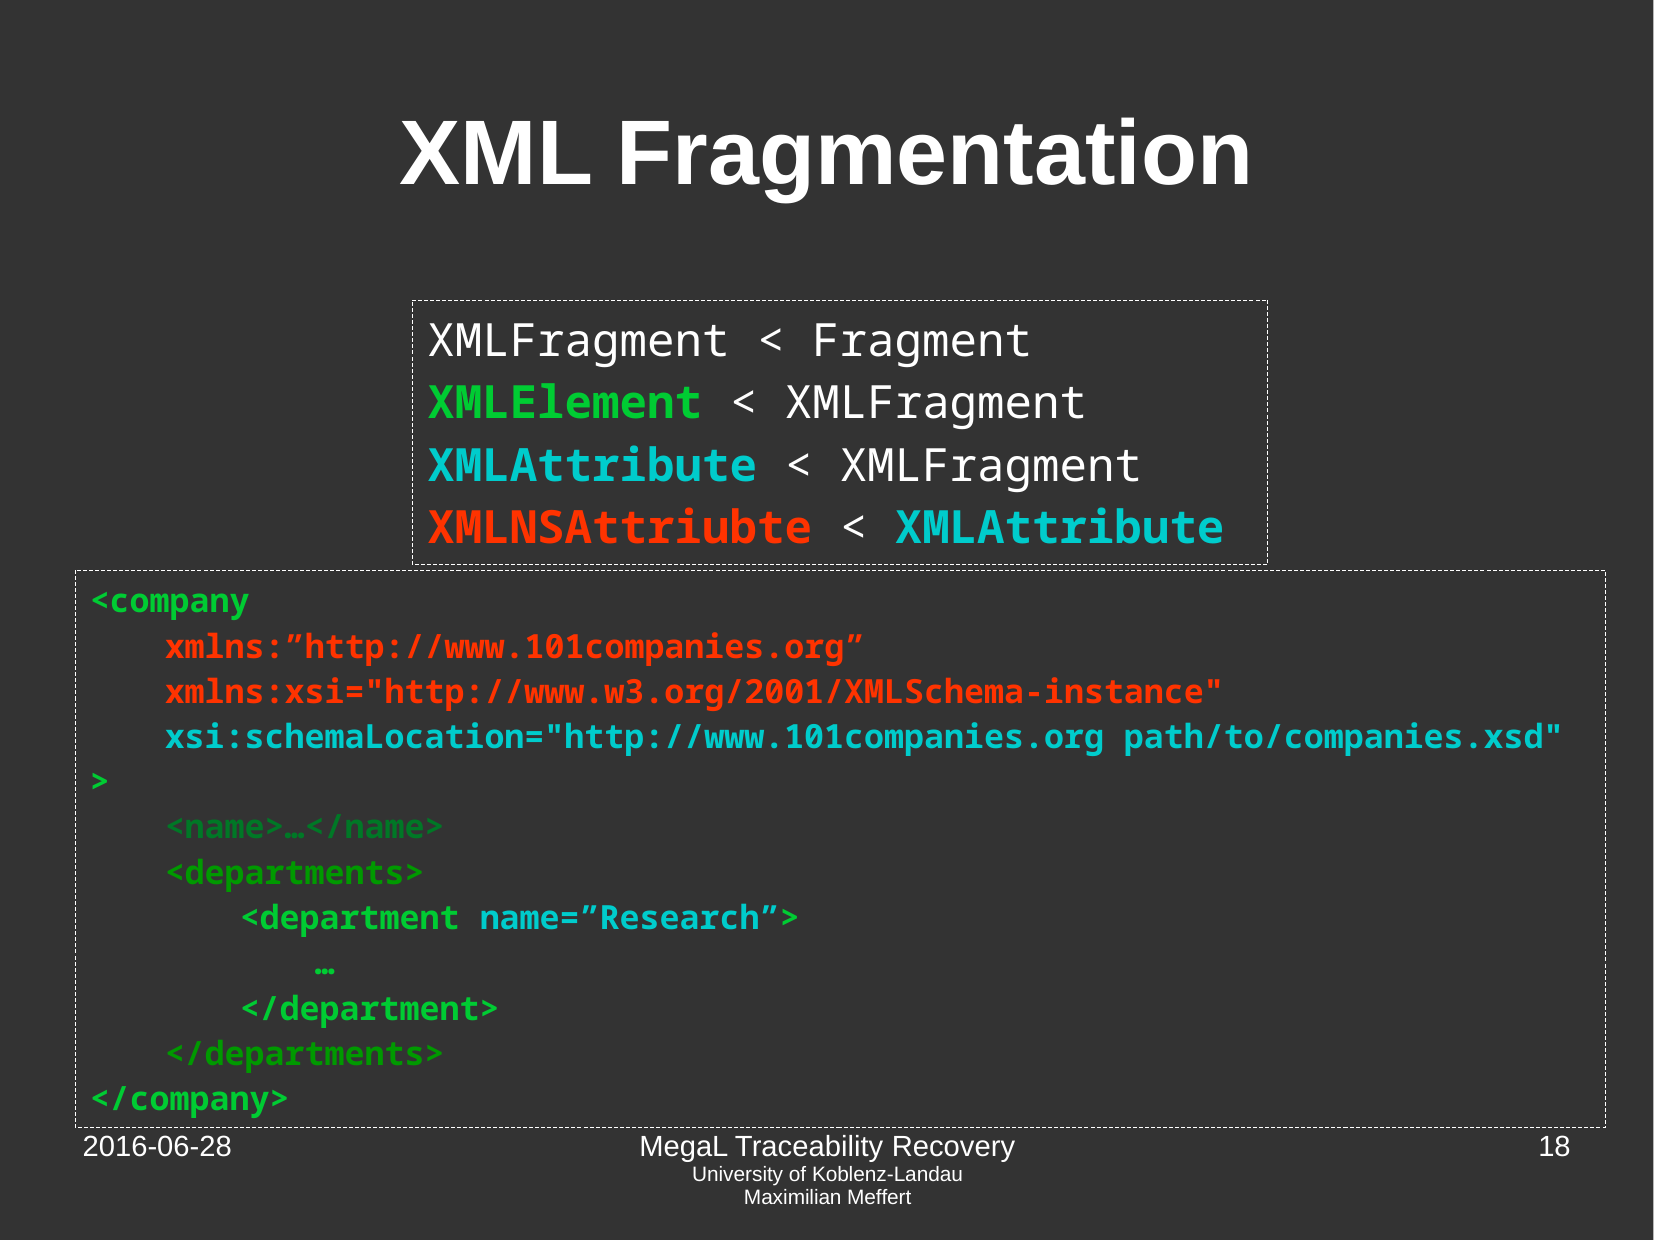

# XML Fragmentation
XMLFragment < Fragment
XMLElement < XMLFragment
XMLAttribute < XMLFragment
XMLNSAttriubte < XMLAttribute
<company
	xmlns:”http://www.101companies.org”
	xmlns:xsi="http://www.w3.org/2001/XMLSchema-instance"
	xsi:schemaLocation="http://www.101companies.org path/to/companies.xsd"
>
	<name>…</name>
	<departments>
		<department name=”Research”>
			…
		</department>
	</departments>
</company>
2016-06-28
MegaL Traceability Recovery
18